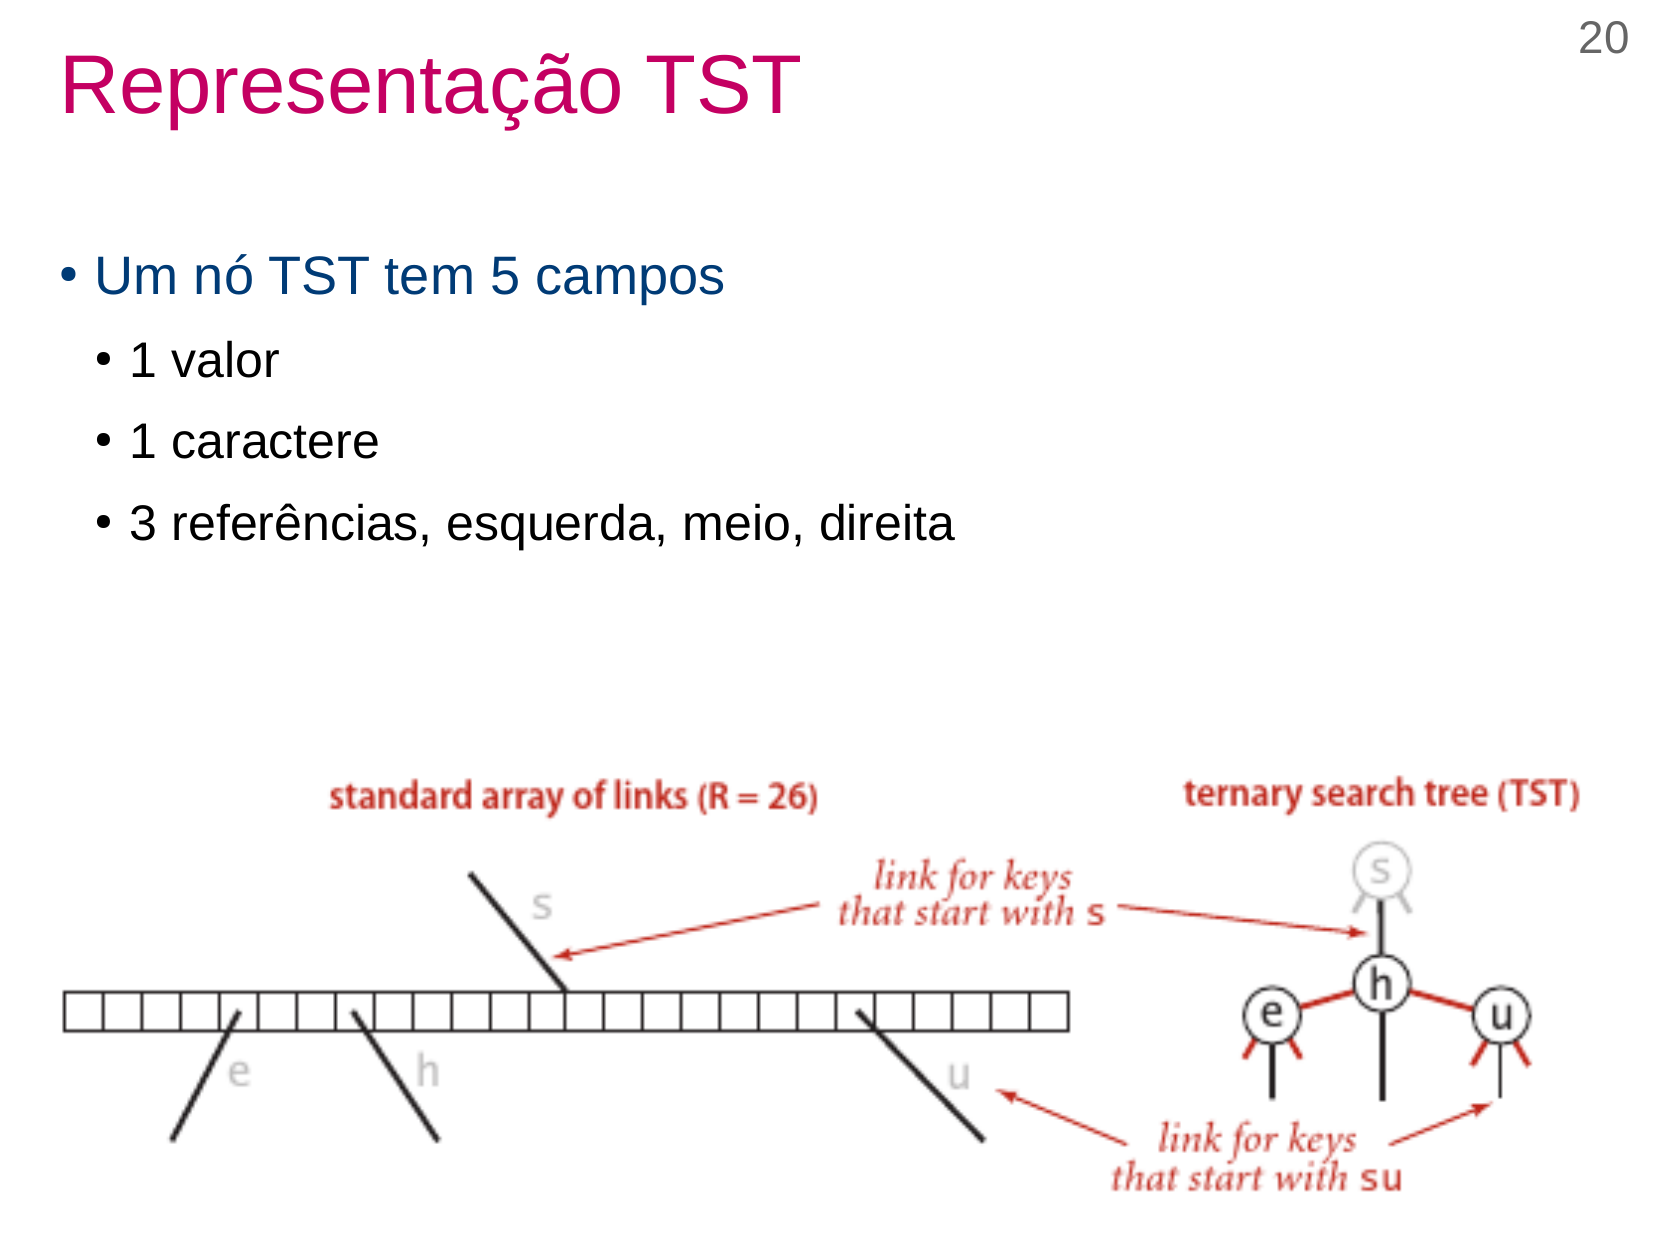

20
# Representação TST
Um nó TST tem 5 campos
1 valor
1 caractere
3 referências, esquerda, meio, direita